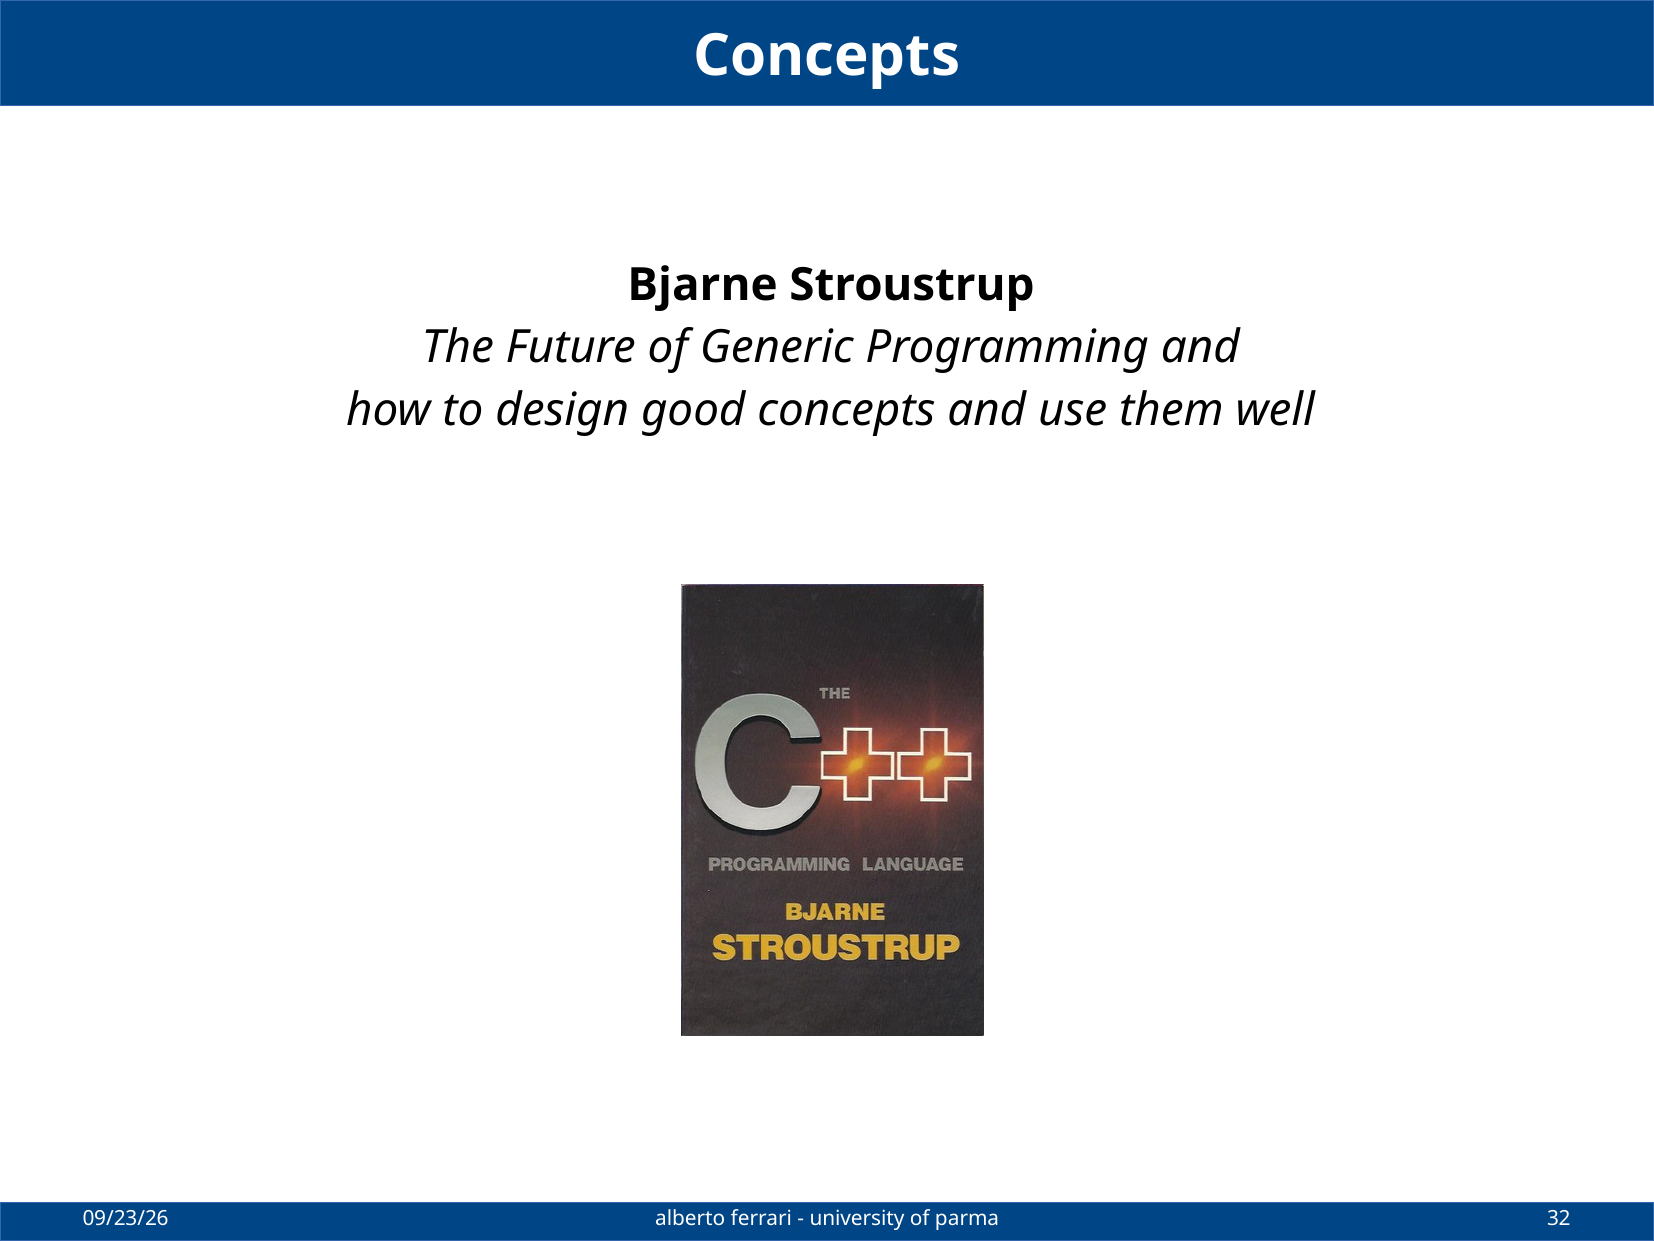

# Concepts
Bjarne Stroustrup
The Future of Generic Programming and
how to design good concepts and use them well
alberto ferrari - university of parma
32